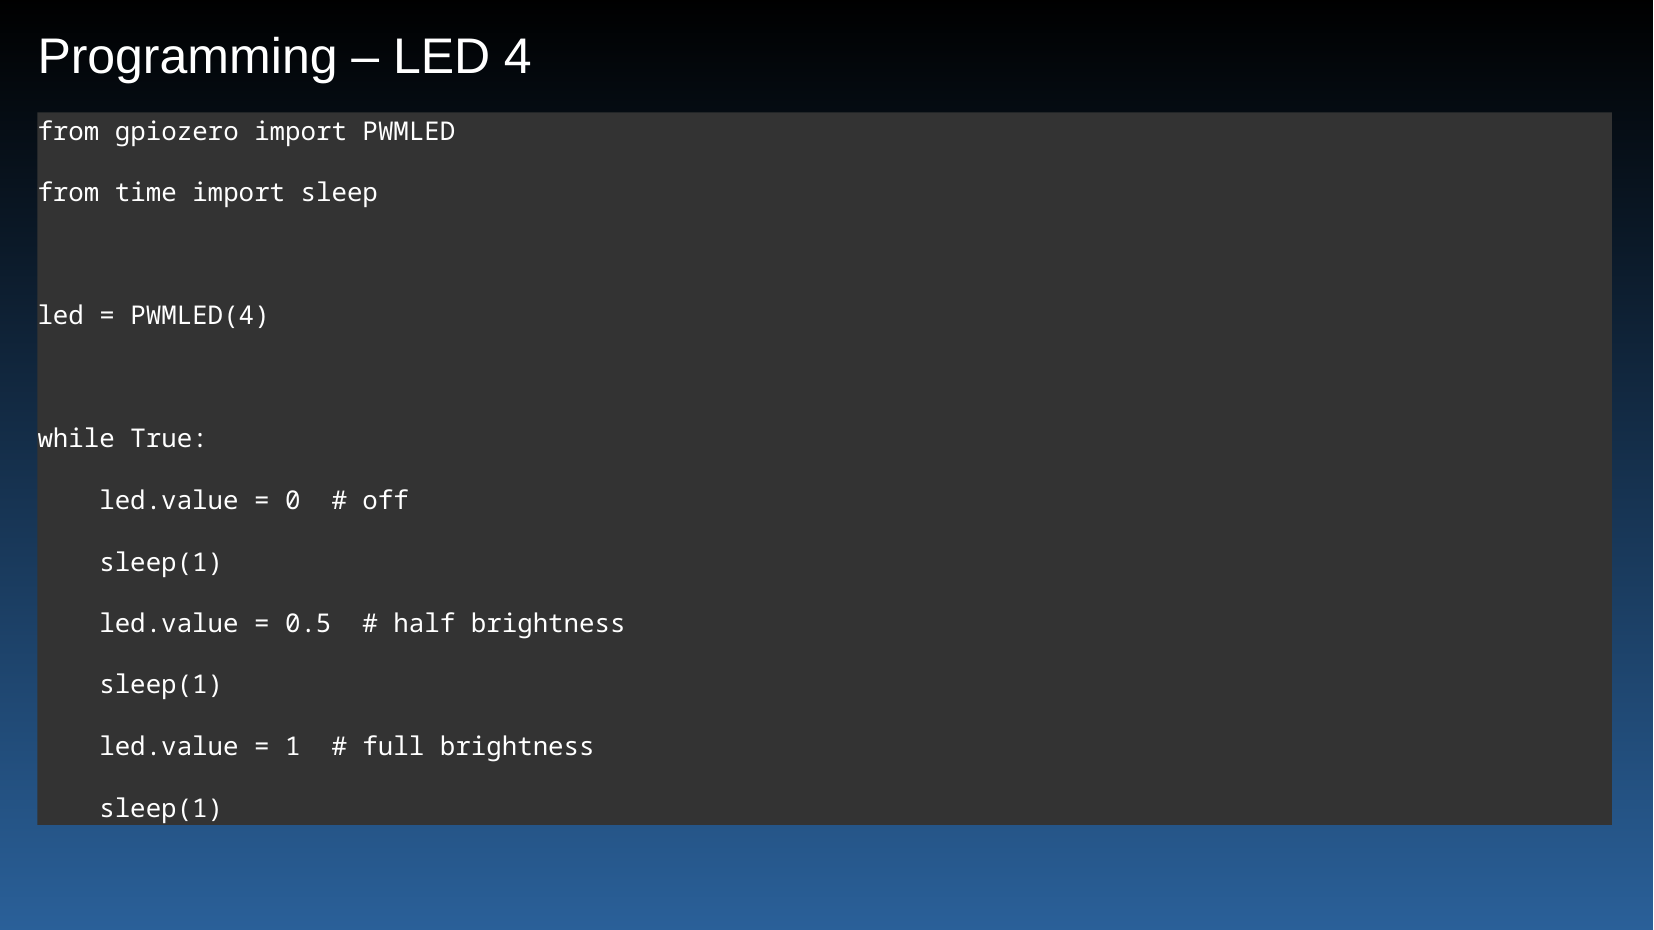

# Programming – LED 4
from gpiozero import PWMLED
from time import sleep
led = PWMLED(4)
while True:
 led.value = 0 # off
 sleep(1)
 led.value = 0.5 # half brightness
 sleep(1)
 led.value = 1 # full brightness
 sleep(1)